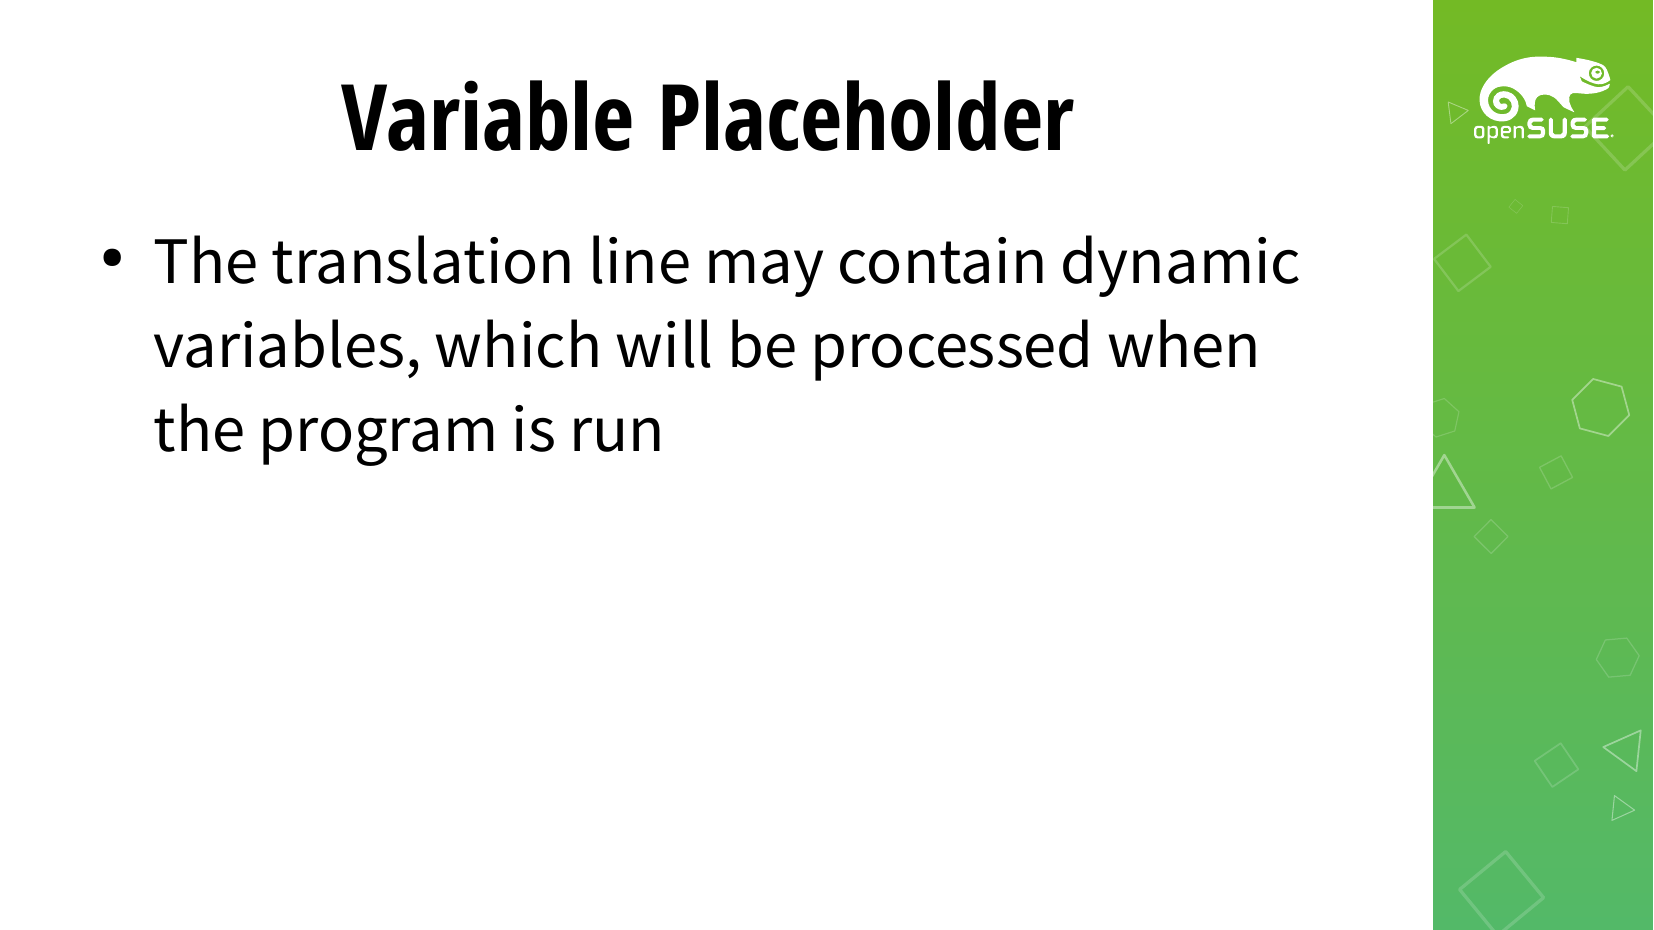

# Variable Placeholder
The translation line may contain dynamic variables, which will be processed when the program is run